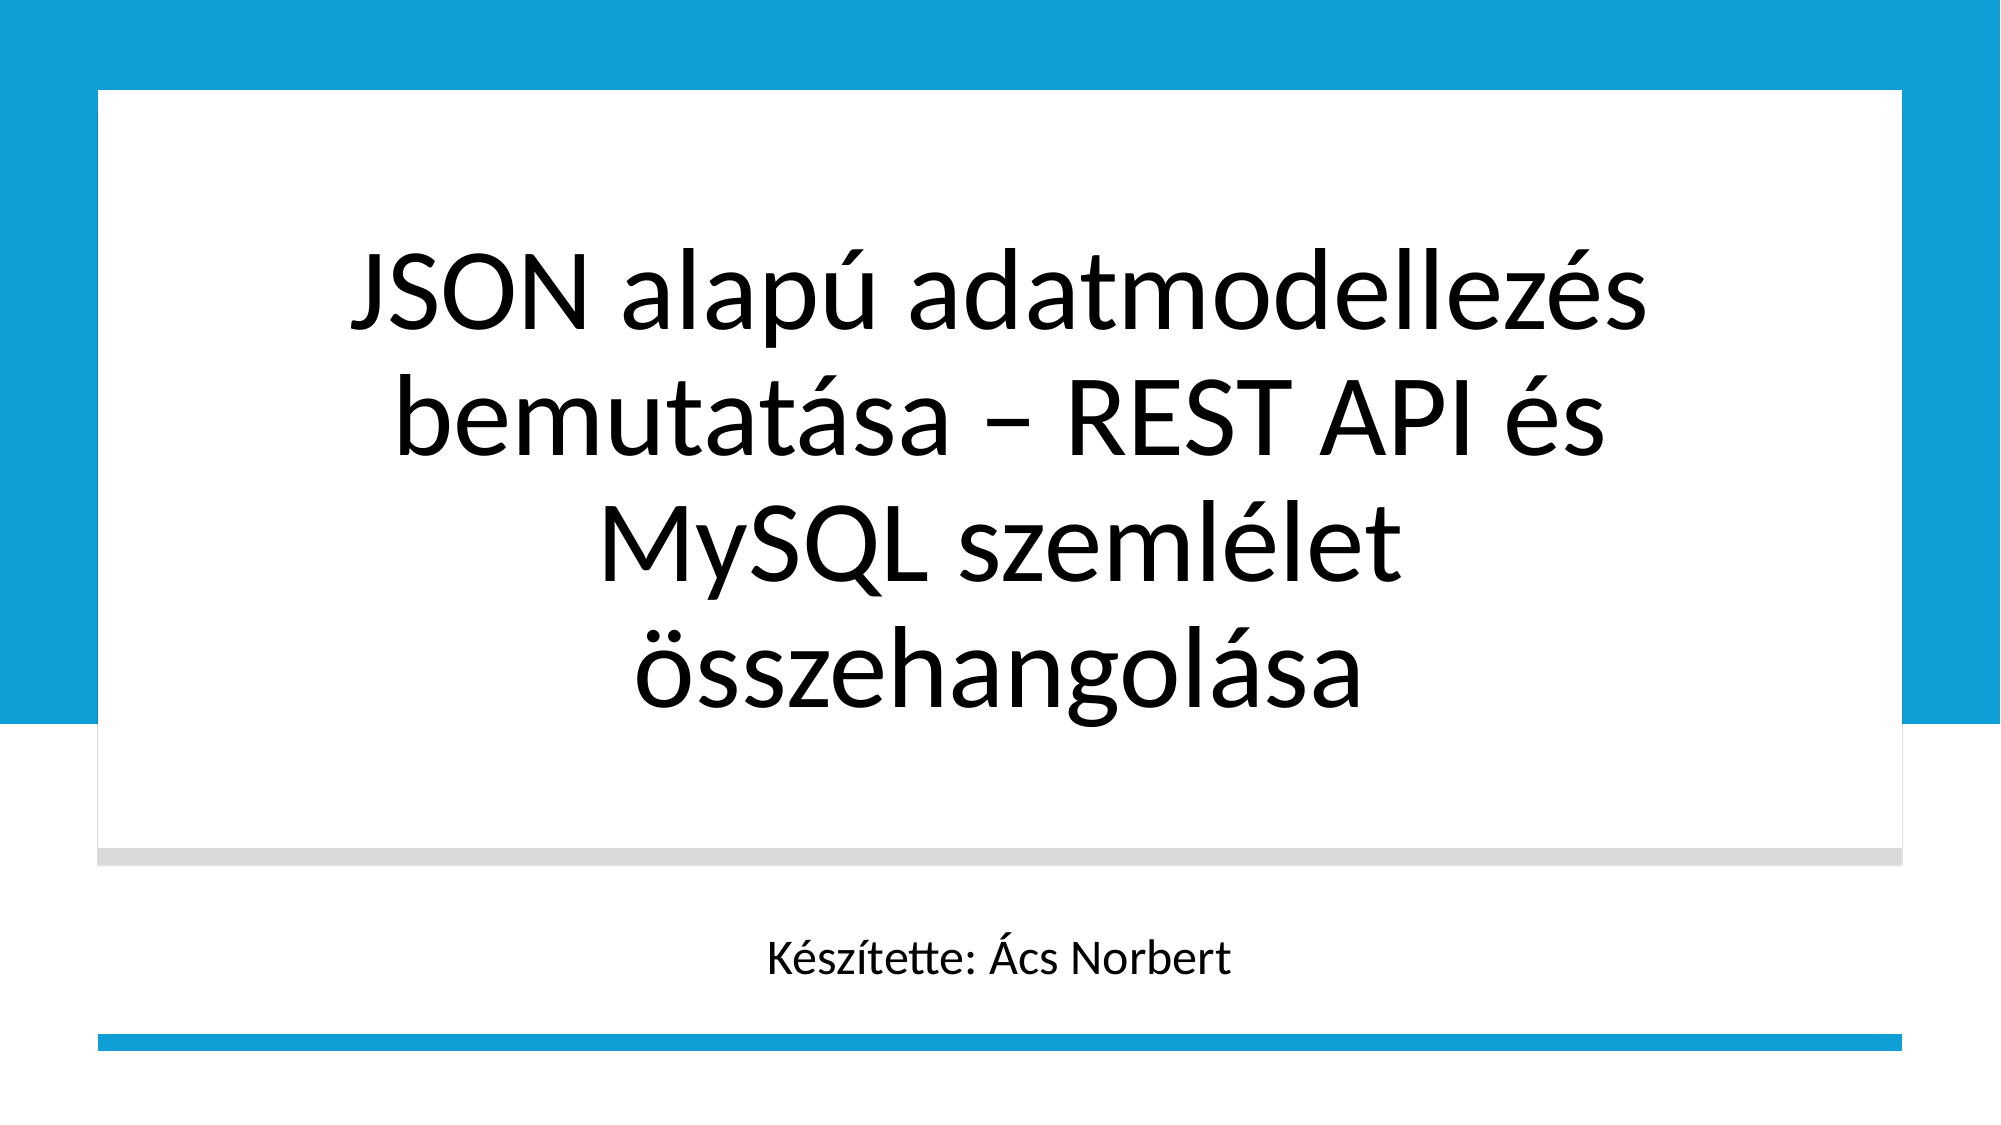

# JSON alapú adatmodellezés bemutatása – REST API és MySQL szemlélet összehangolása
Készítette: Ács Norbert